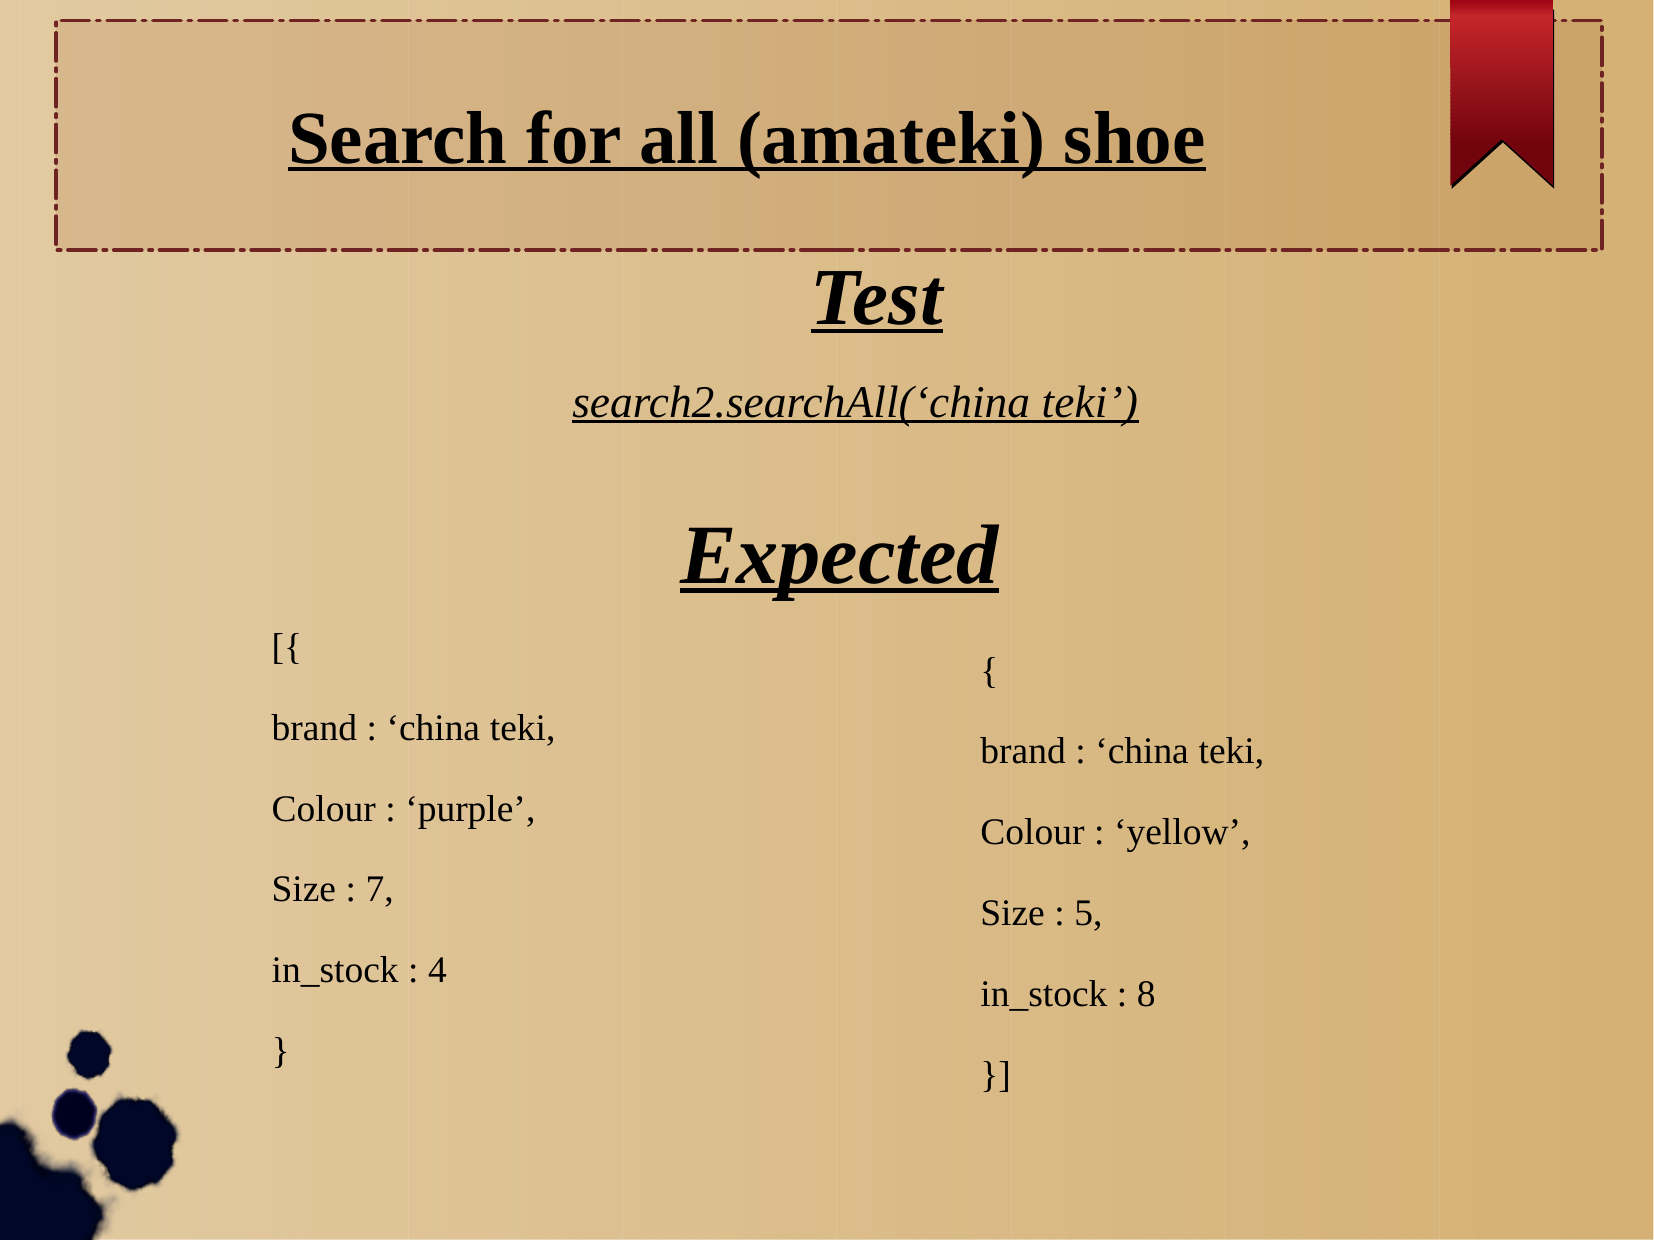

# Search for all (amateki) shoe
Test
search2.searchAll(‘china teki’)
Expected
[{
brand : ‘china teki,
Colour : ‘purple’,
Size : 7,
in_stock : 4
}
{
brand : ‘china teki,
Colour : ‘yellow’,
Size : 5,
in_stock : 8
}]